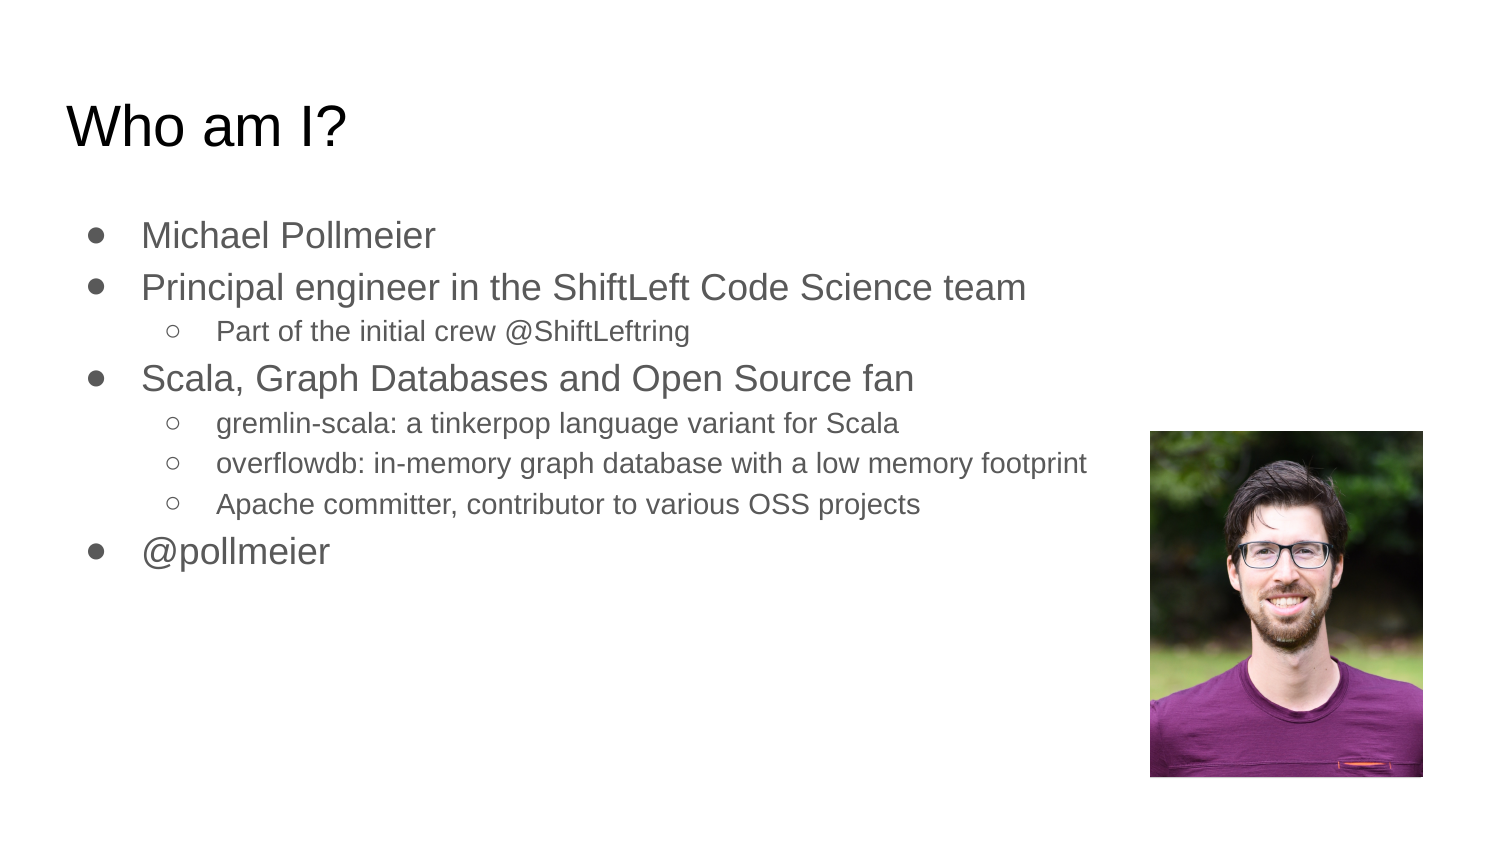

# Who am I?
Michael Pollmeier
Principal engineer in the ShiftLeft Code Science team
Part of the initial crew @ShiftLeftring
Scala, Graph Databases and Open Source fan
gremlin-scala: a tinkerpop language variant for Scala
overflowdb: in-memory graph database with a low memory footprint
Apache committer, contributor to various OSS projects
@pollmeier